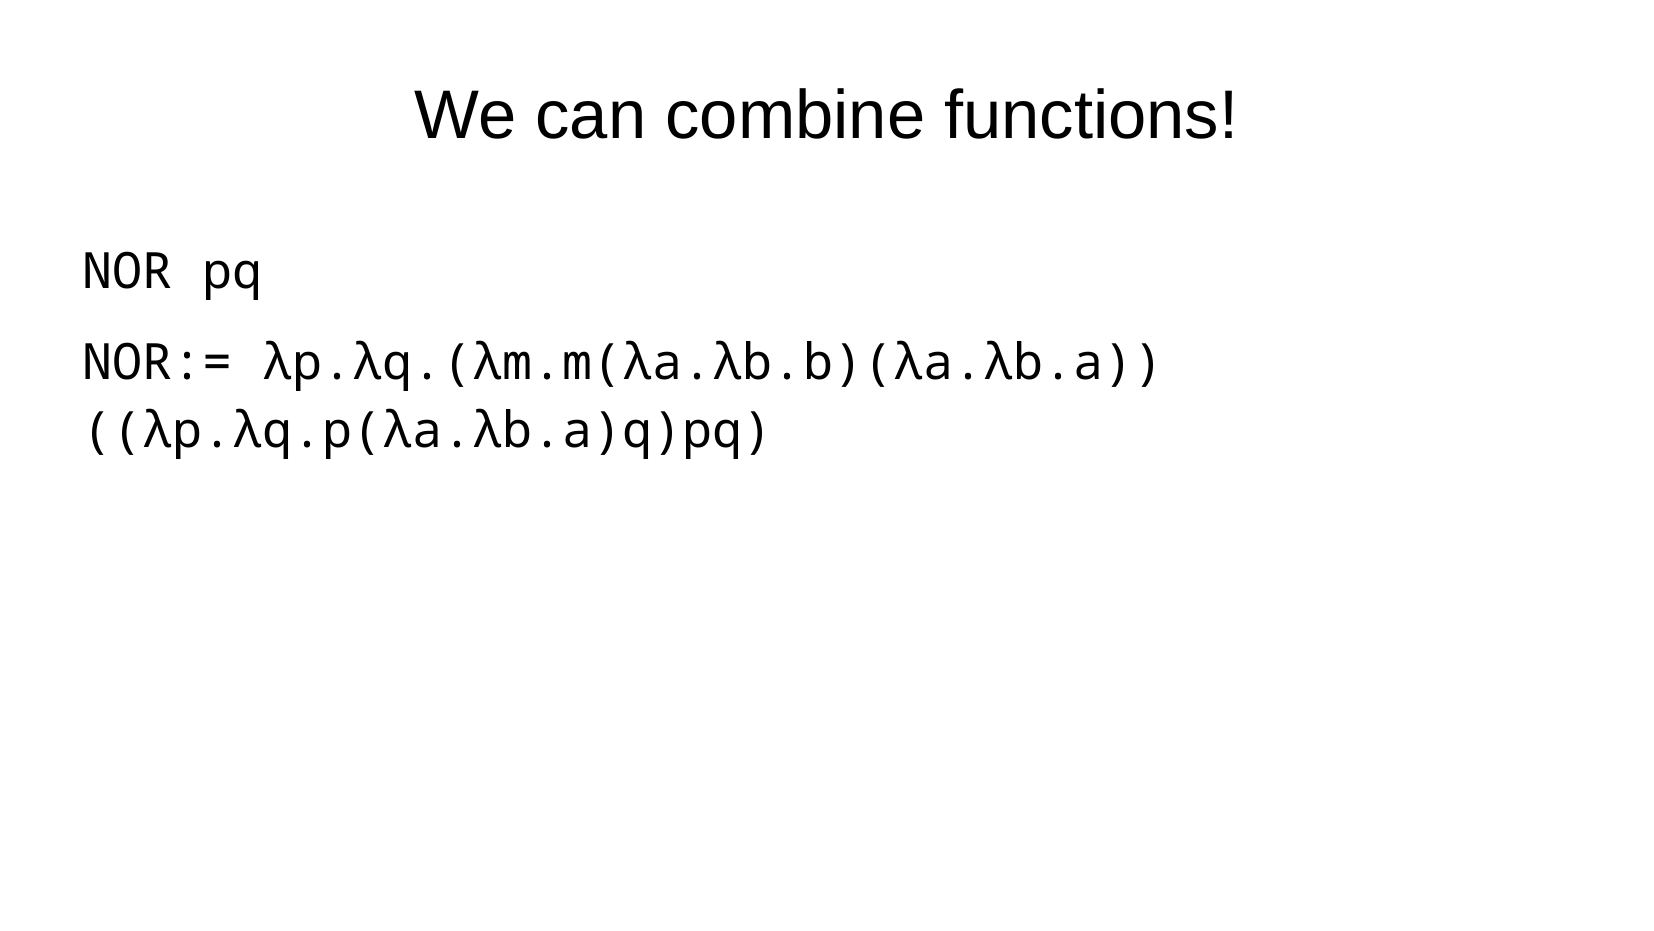

# We can combine functions!
NOR pq
NOR:= λp.λq.(λm.m(λa.λb.b)(λa.λb.a))((λp.λq.p(λa.λb.a)q)pq)